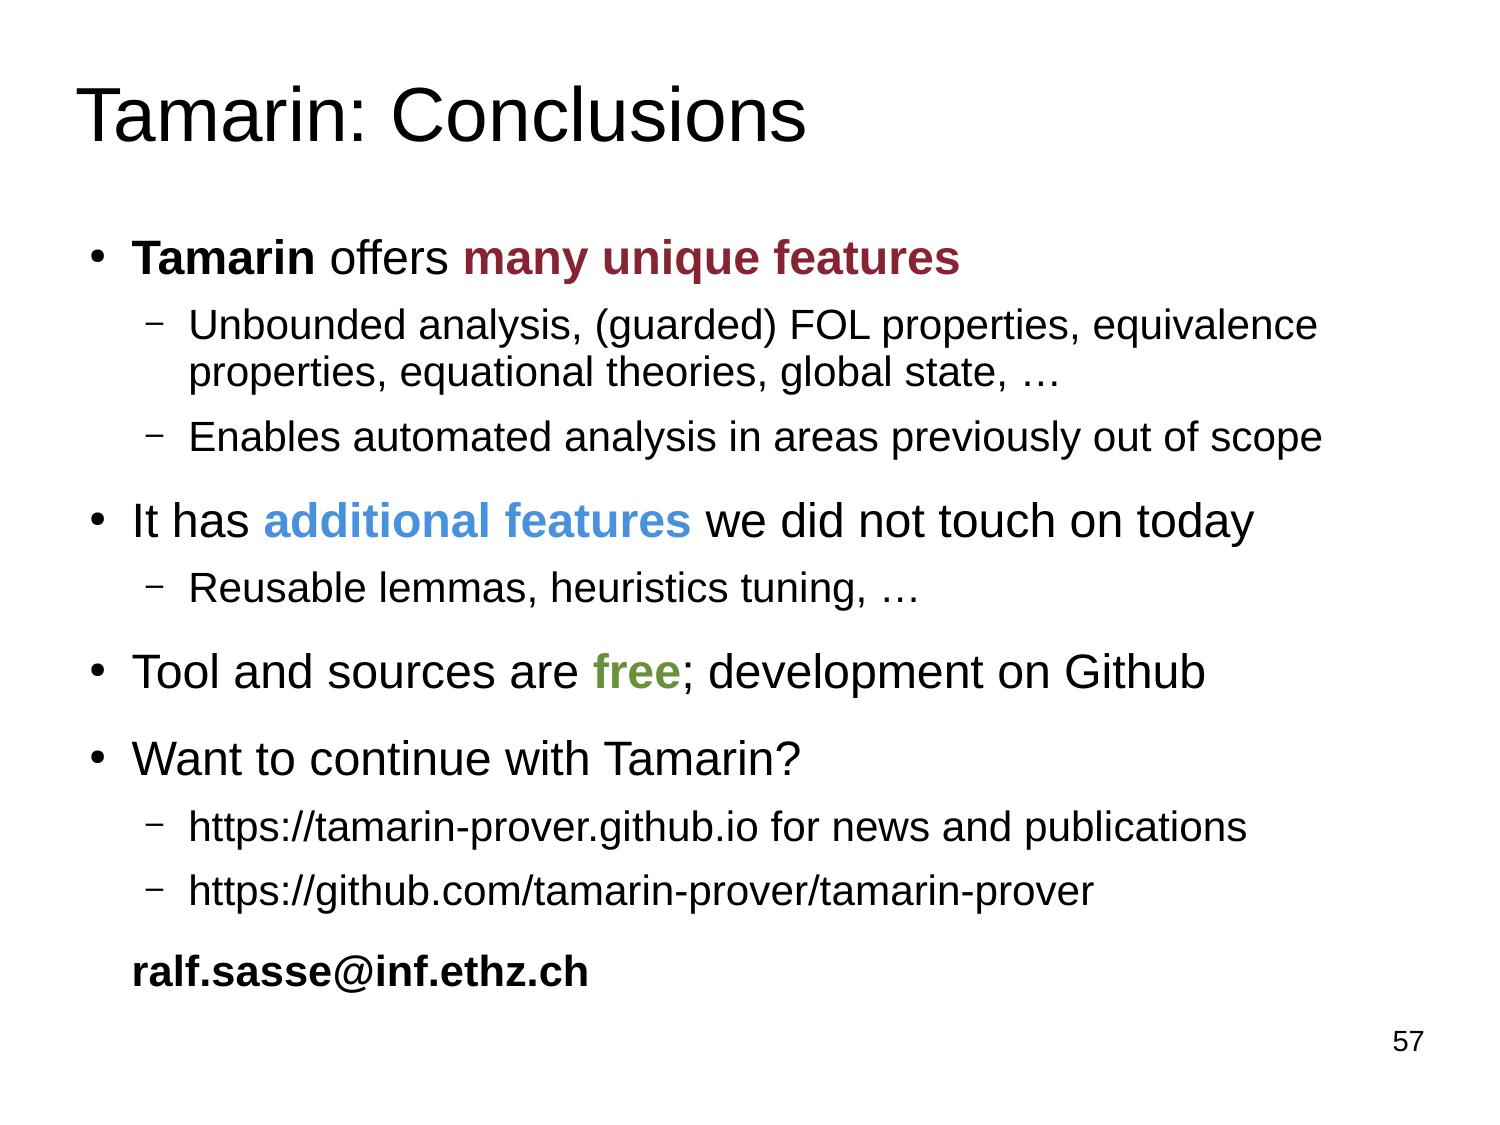

# Tamarin: Conclusions
Tamarin offers many unique features
Unbounded analysis, (guarded) FOL properties, equivalence properties, equational theories, global state, …
Enables automated analysis in areas previously out of scope
It has additional features we did not touch on today
Reusable lemmas, heuristics tuning, …
Tool and sources are free; development on Github
Want to continue with Tamarin?
https://tamarin-prover.github.io for news and publications
https://github.com/tamarin-prover/tamarin-prover
ralf.sasse@inf.ethz.ch
57